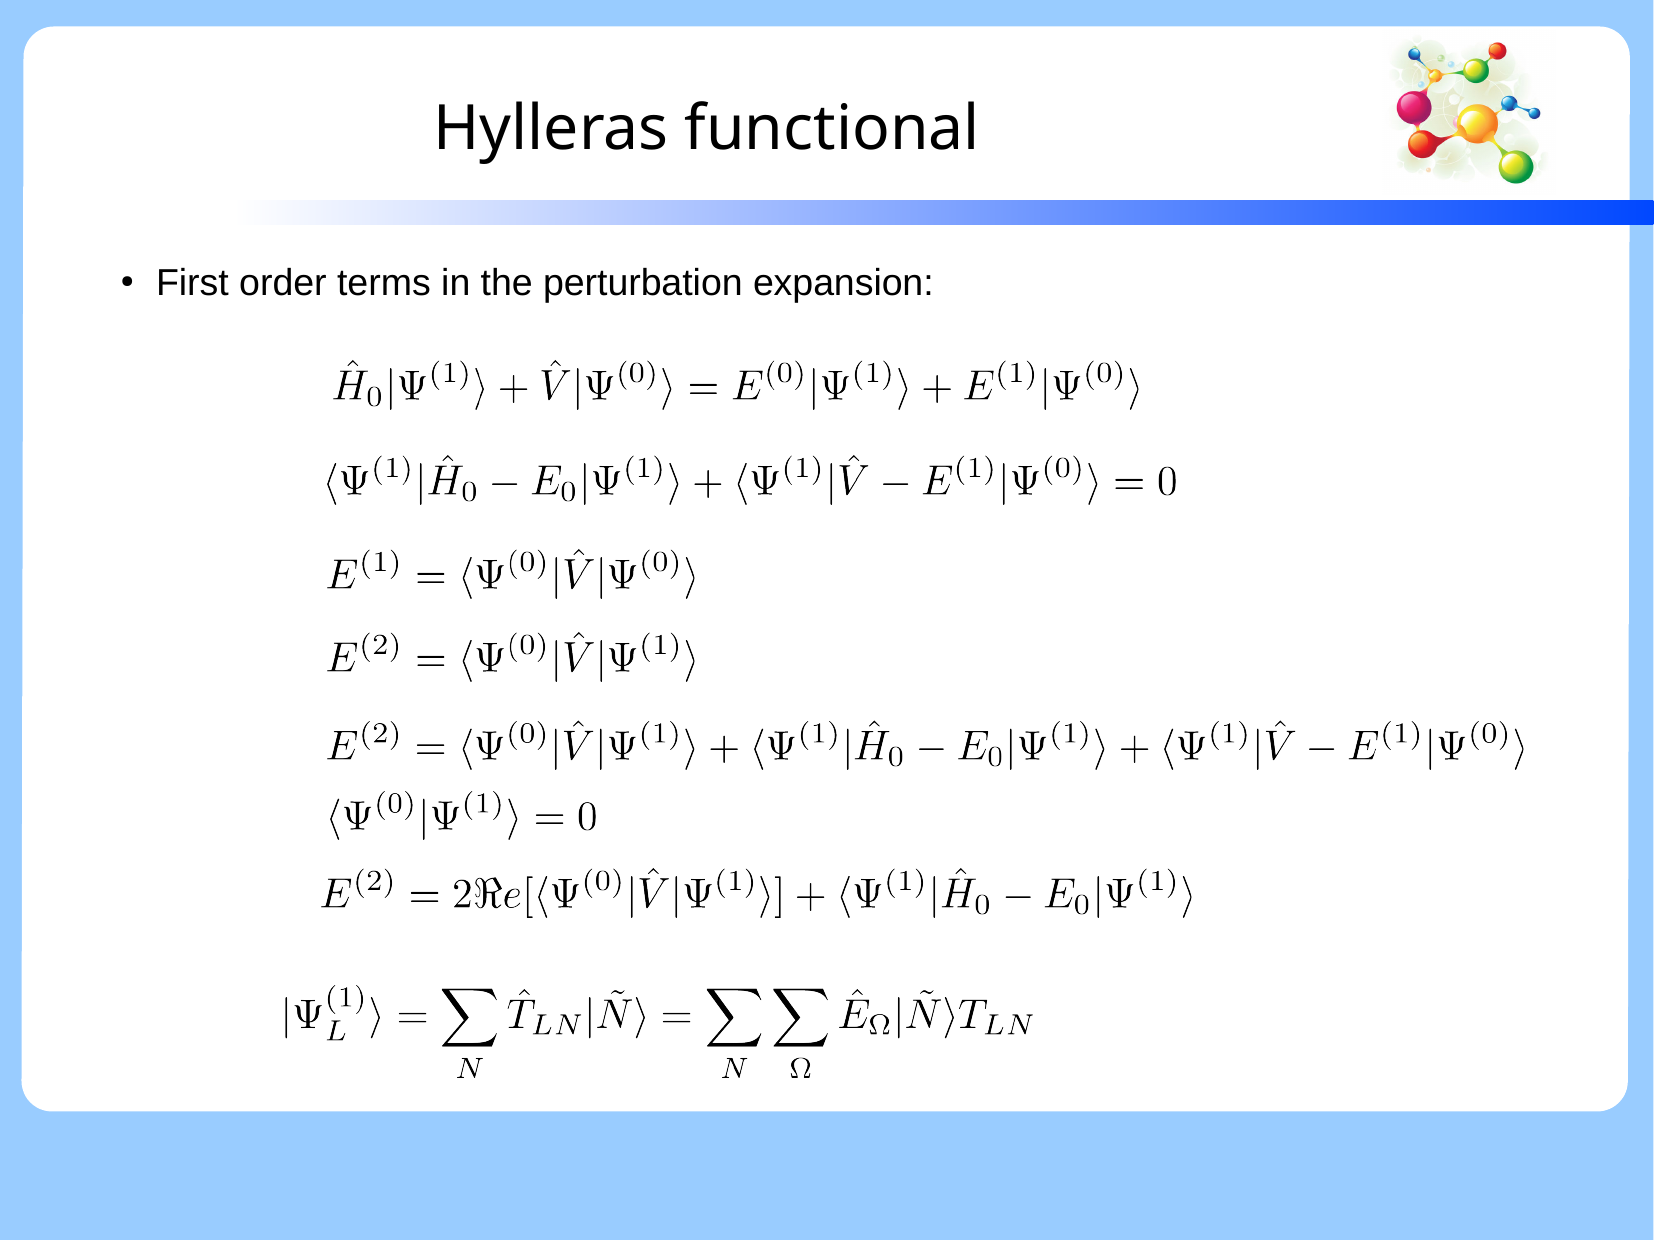

# Hylleras functional
First order terms in the perturbation expansion: